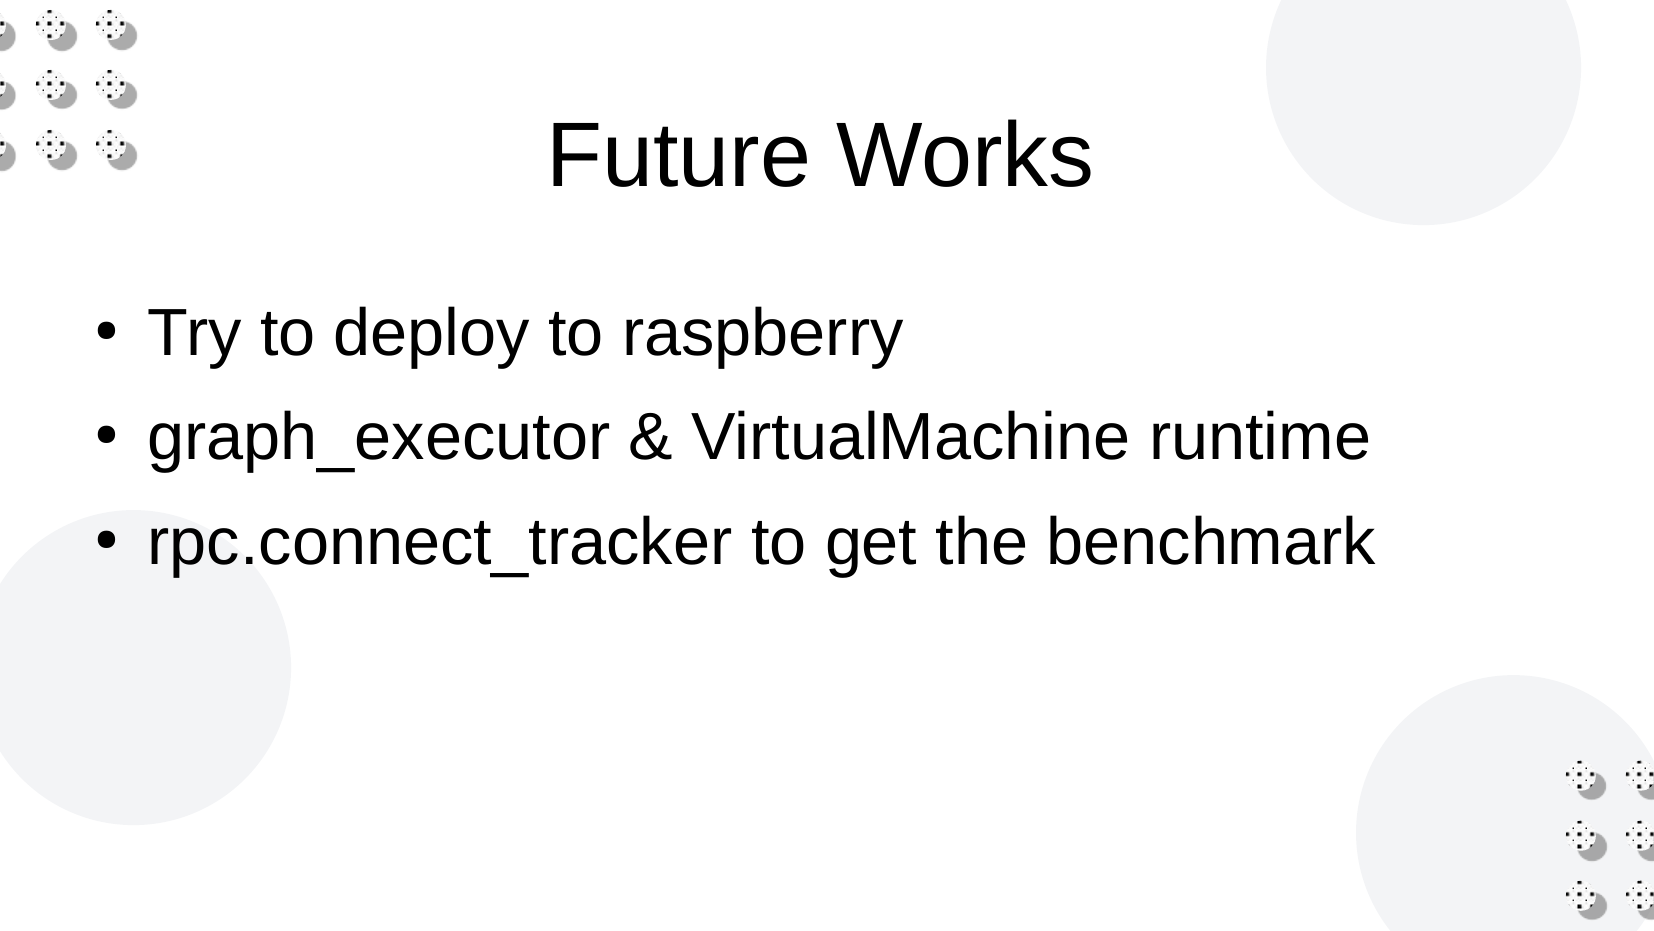

# Future Works
Try to deploy to raspberry
graph_executor & VirtualMachine runtime
rpc.connect_tracker to get the benchmark